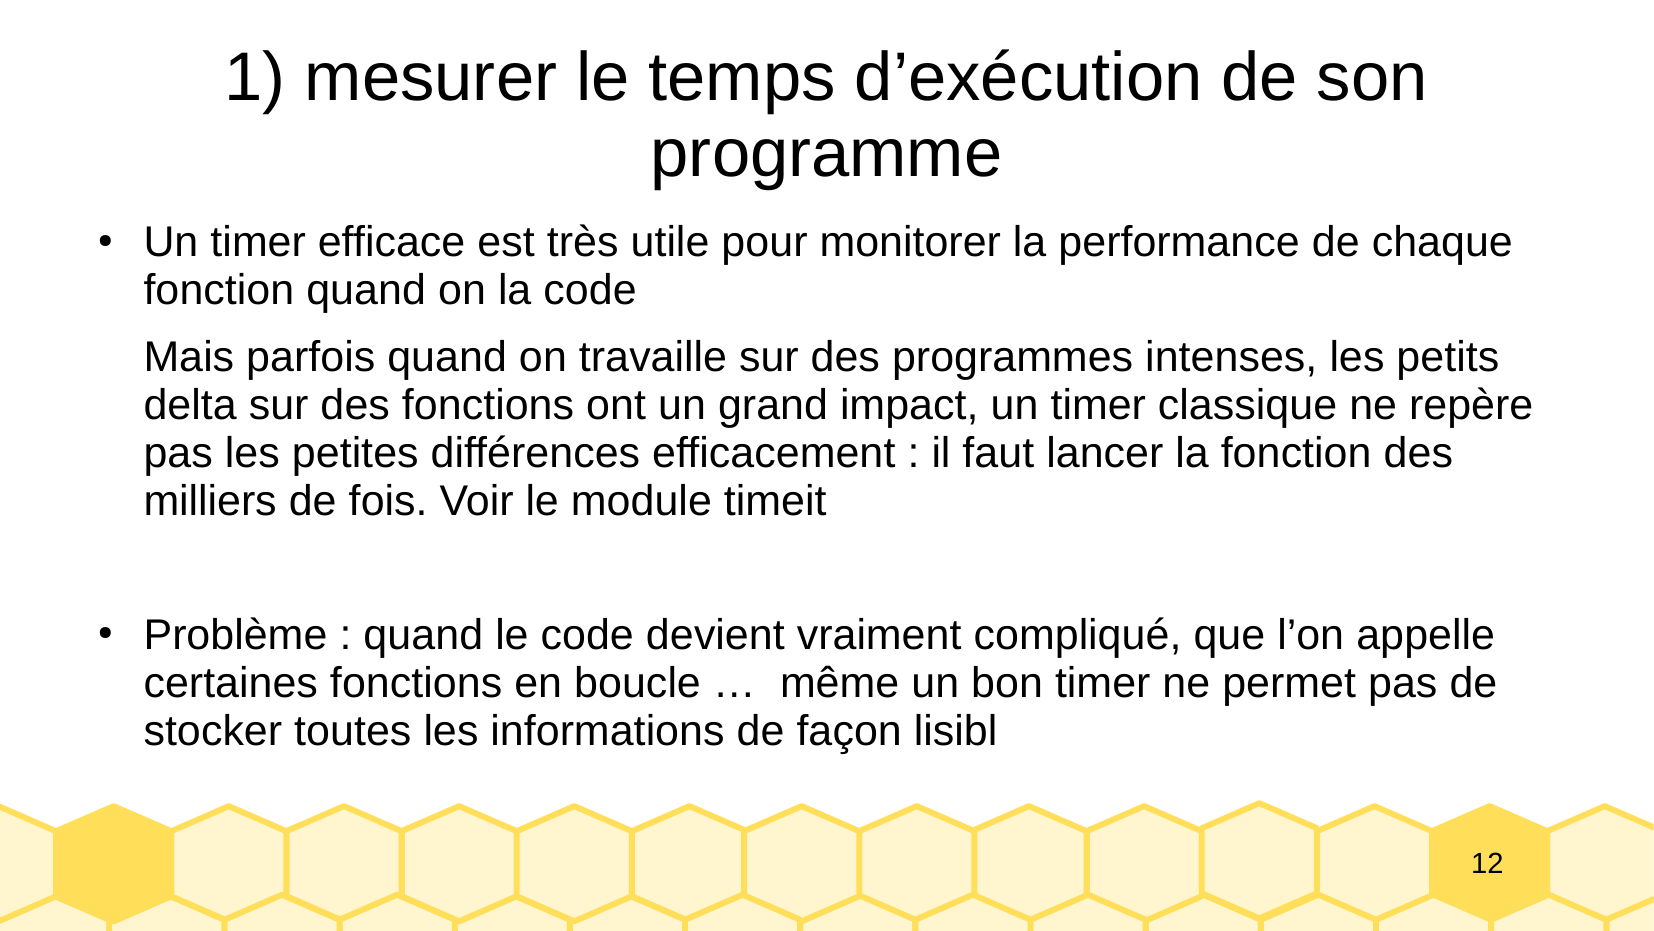

# 1) mesurer le temps d’exécution de son programme
Un timer efficace est très utile pour monitorer la performance de chaque fonction quand on la code
Mais parfois quand on travaille sur des programmes intenses, les petits delta sur des fonctions ont un grand impact, un timer classique ne repère pas les petites différences efficacement : il faut lancer la fonction des milliers de fois. Voir le module timeit
Problème : quand le code devient vraiment compliqué, que l’on appelle certaines fonctions en boucle … même un bon timer ne permet pas de stocker toutes les informations de façon lisibl